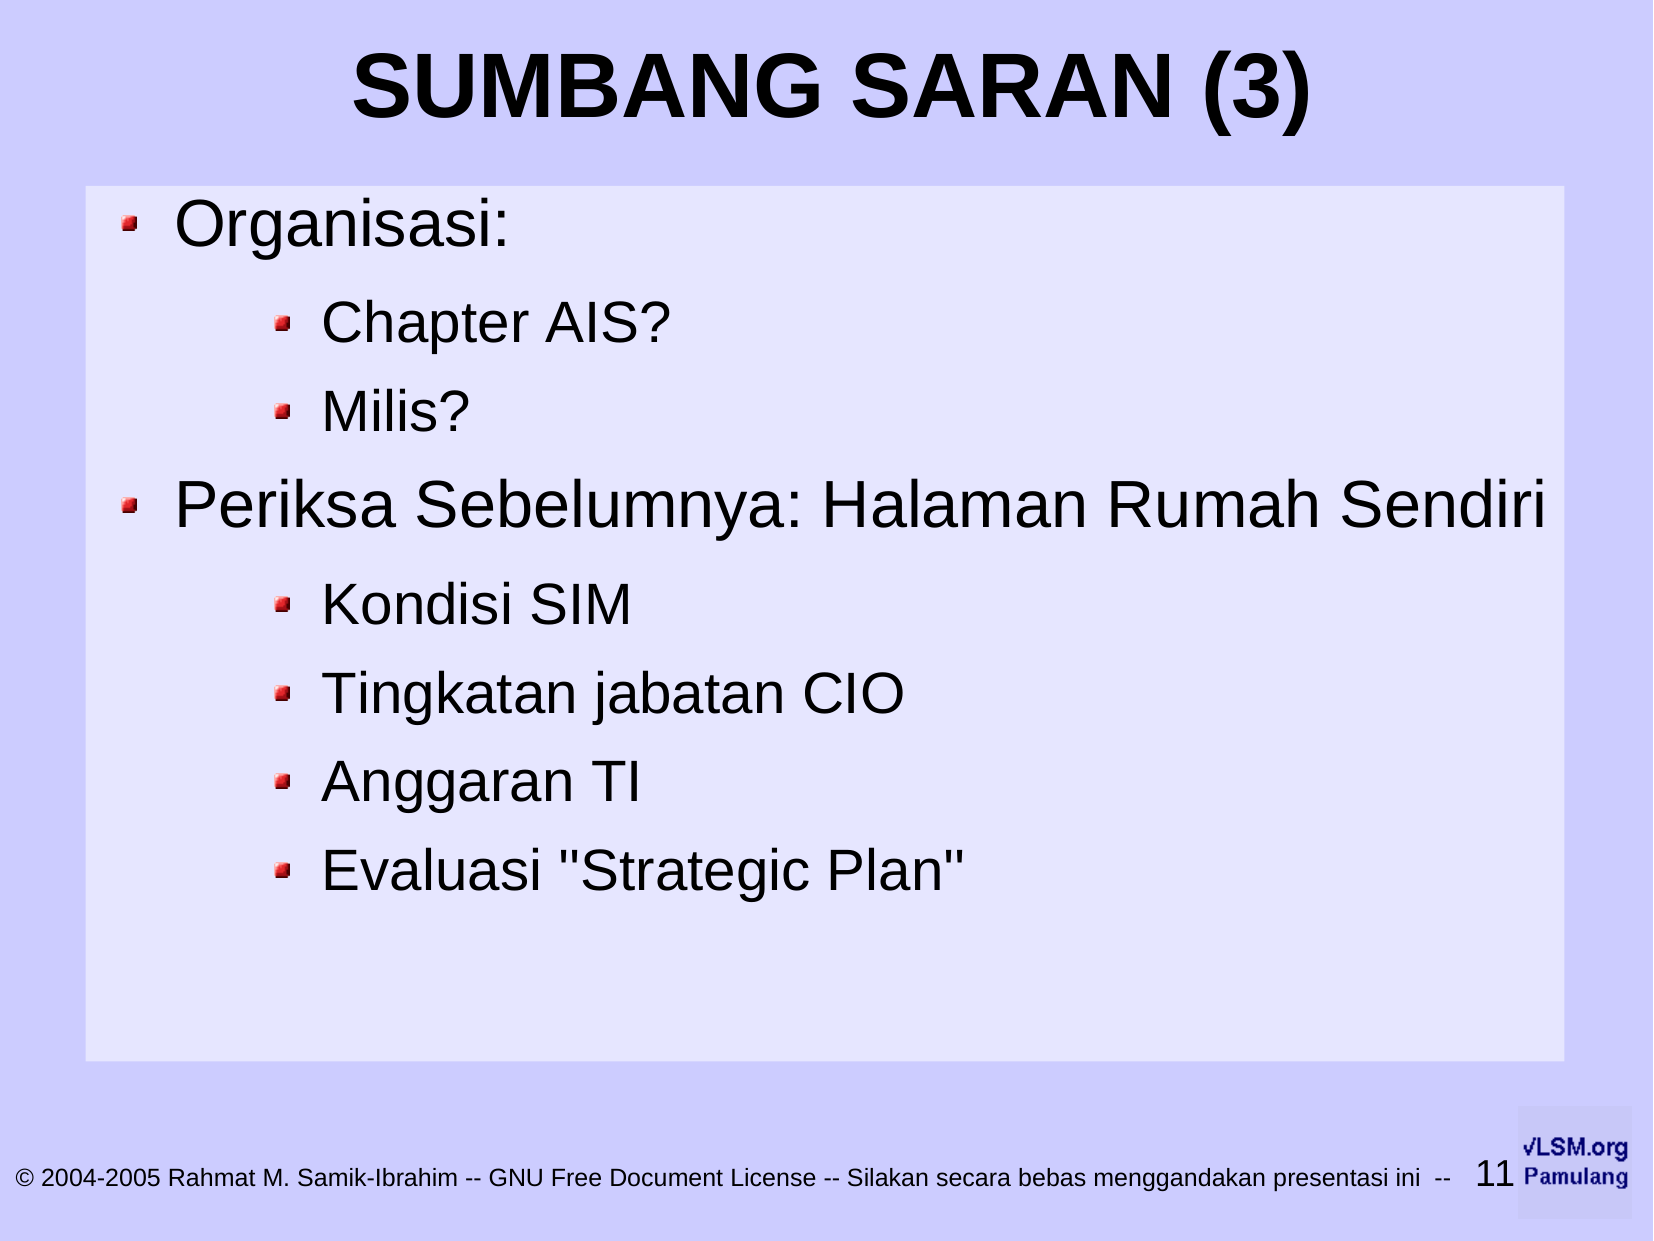

# SUMBANG SARAN (3)
Organisasi:
Chapter AIS?
Milis?
Periksa Sebelumnya: Halaman Rumah Sendiri
Kondisi SIM
Tingkatan jabatan CIO
Anggaran TI
Evaluasi ''Strategic Plan''